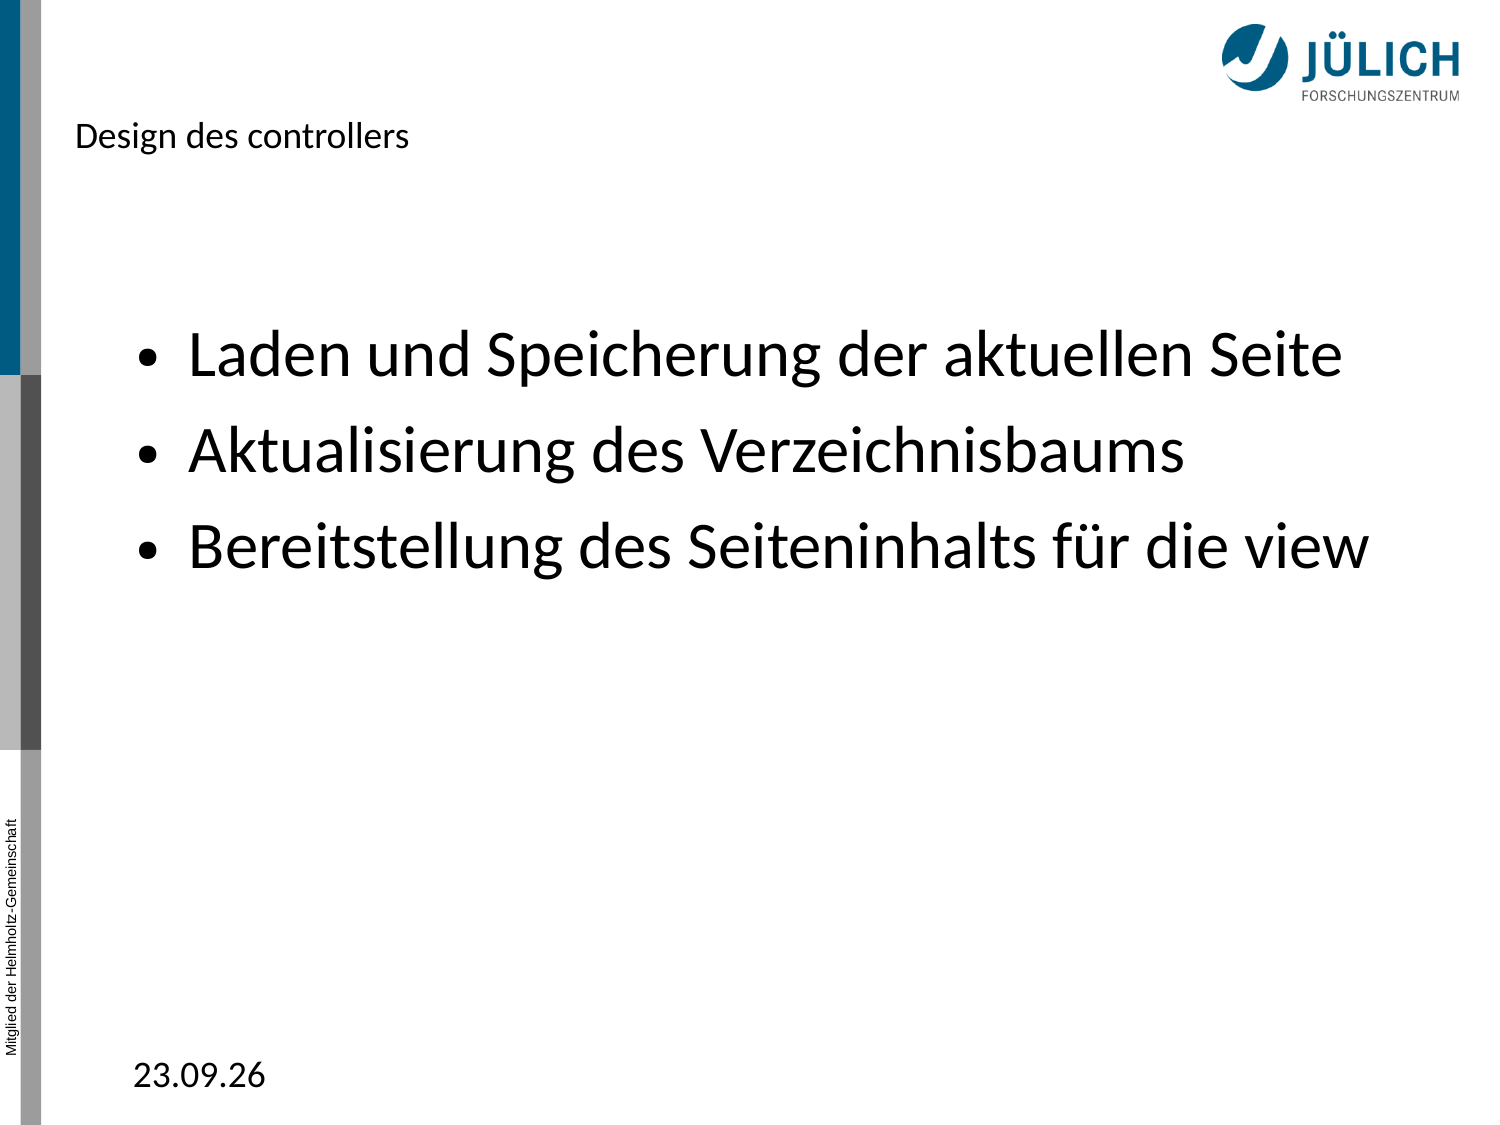

# Design des controllers
Laden und Speicherung der aktuellen Seite
Aktualisierung des Verzeichnisbaums
Bereitstellung des Seiteninhalts für die view